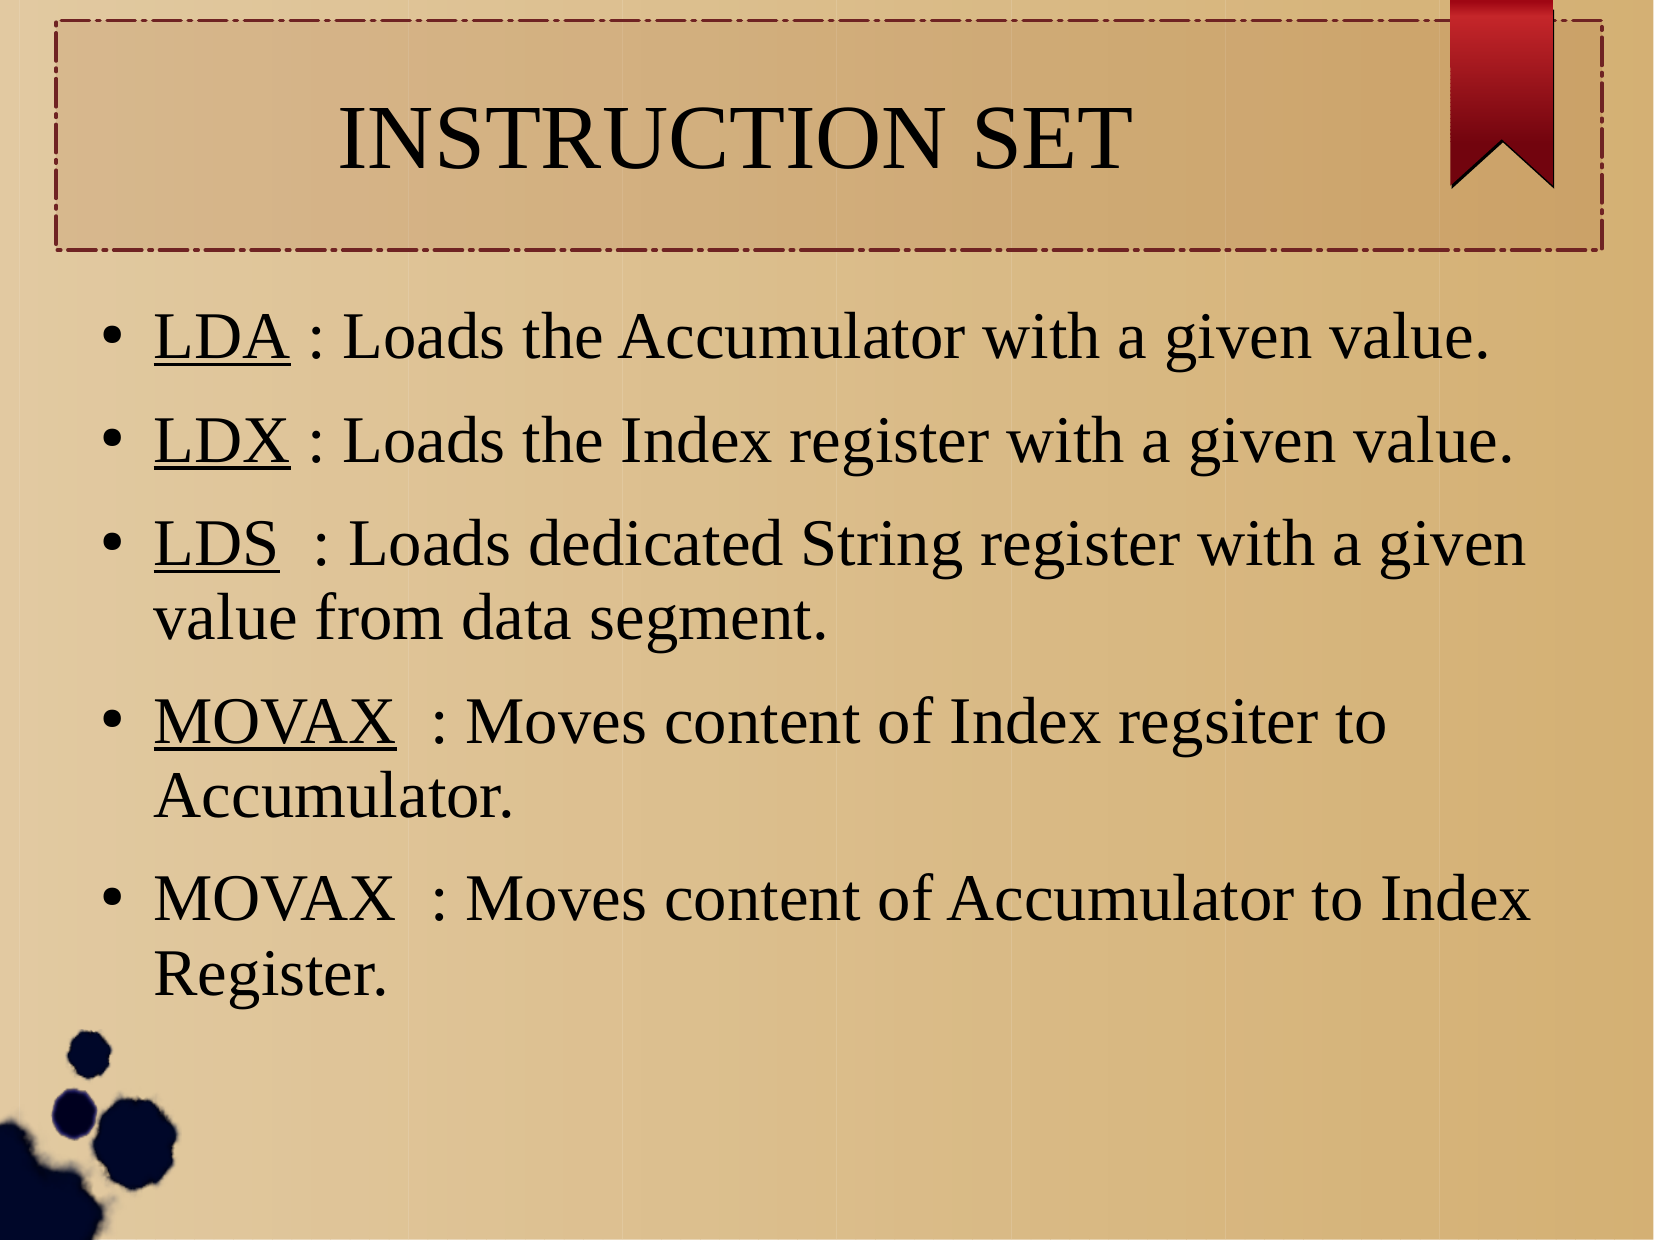

# INSTRUCTION SET
LDA : Loads the Accumulator with a given value.
LDX : Loads the Index register with a given value.
LDS : Loads dedicated String register with a given value from data segment.
MOVAX : Moves content of Index regsiter to Accumulator.
MOVAX : Moves content of Accumulator to Index Register.